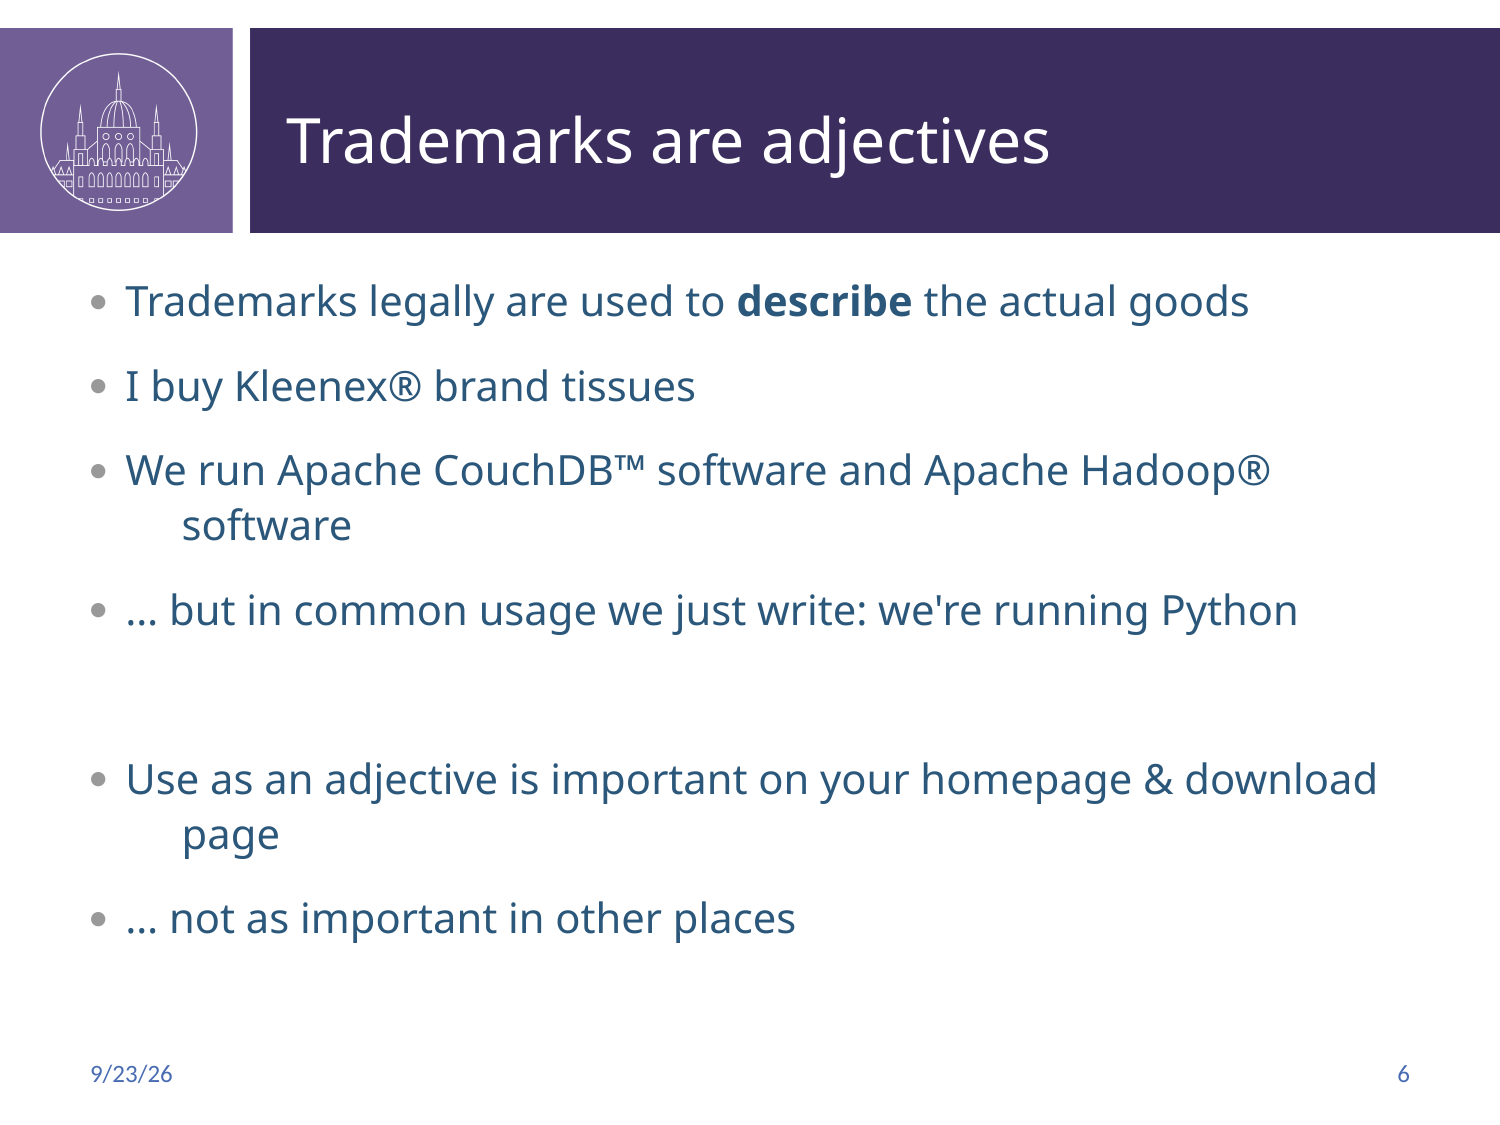

# Trademarks are adjectives
Trademarks legally are used to describe the actual goods
I buy Kleenex® brand tissues
We run Apache CouchDB™ software and Apache Hadoop® software
… but in common usage we just write: we're running Python
Use as an adjective is important on your homepage & download page
… not as important in other places